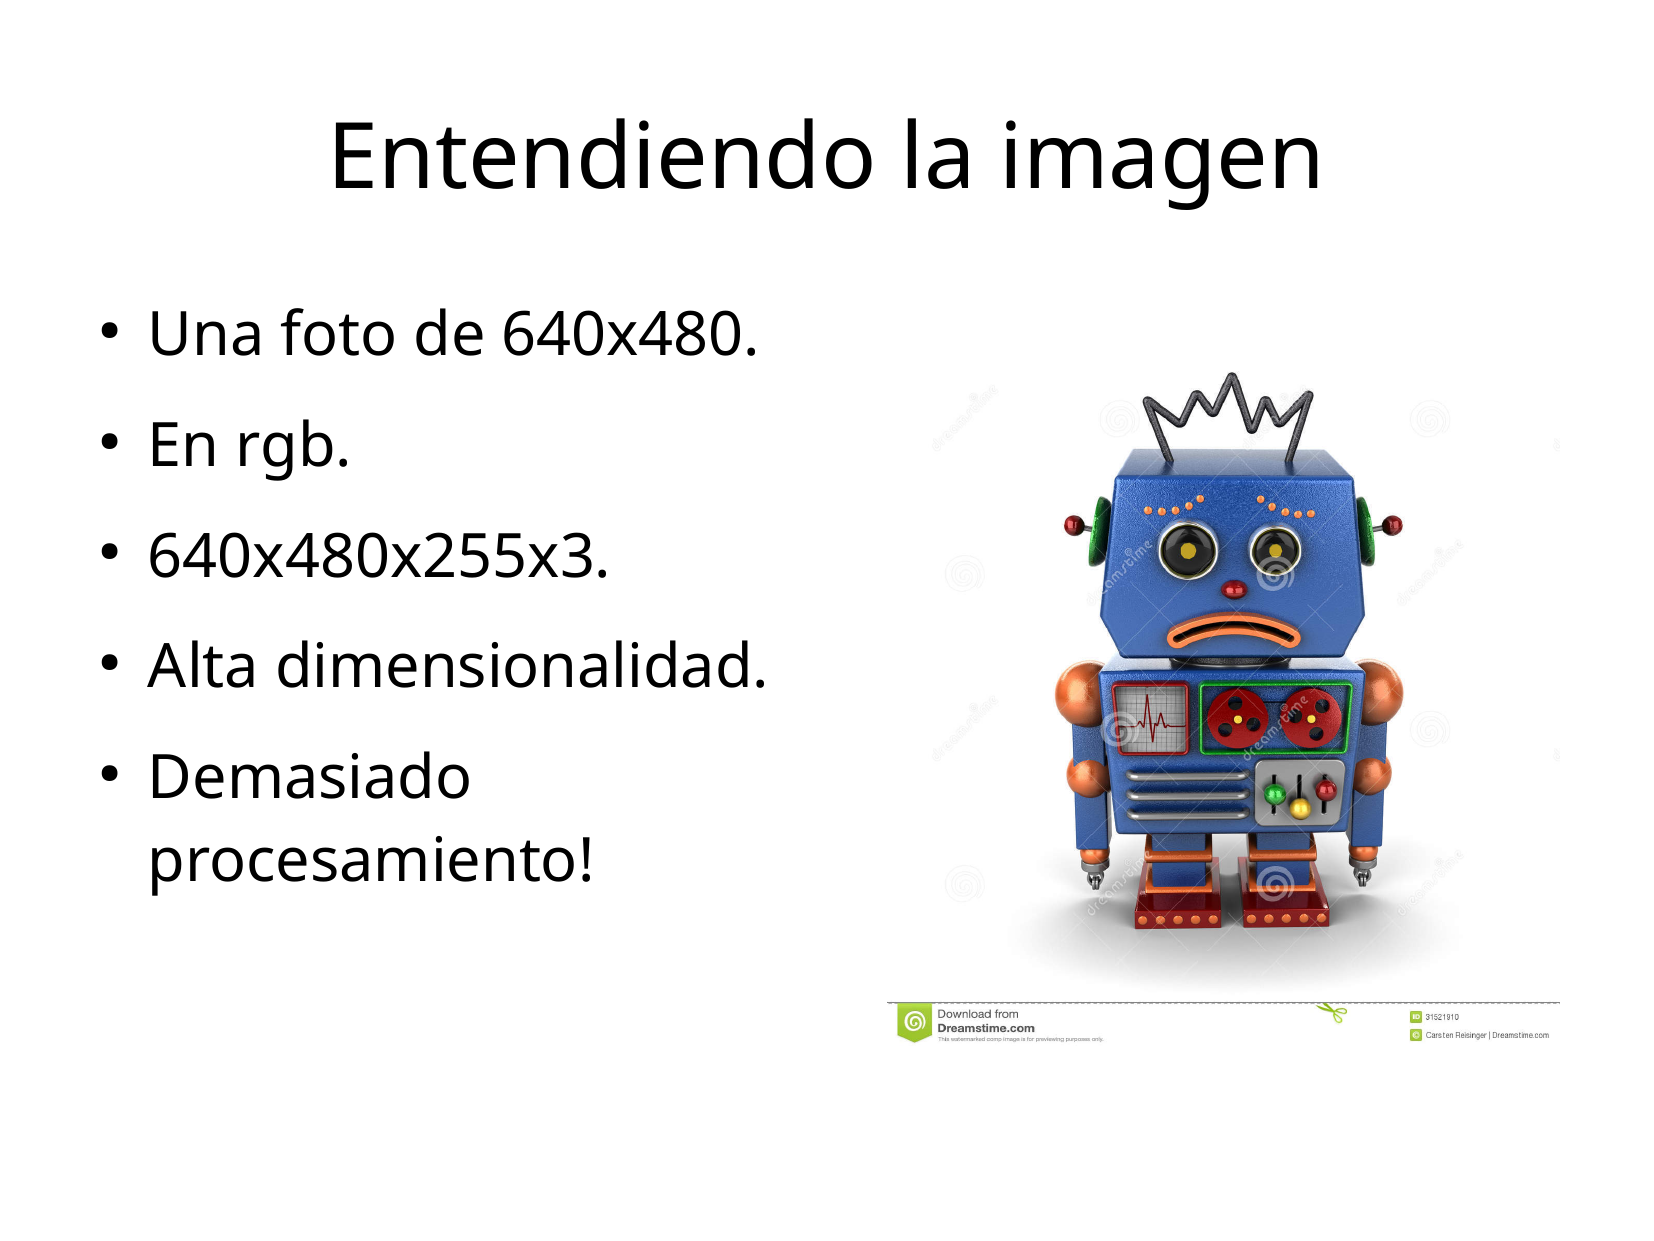

# Entendiendo la imagen
Una foto de 640x480.
En rgb.
640x480x255x3.
Alta dimensionalidad.
Demasiado procesamiento!